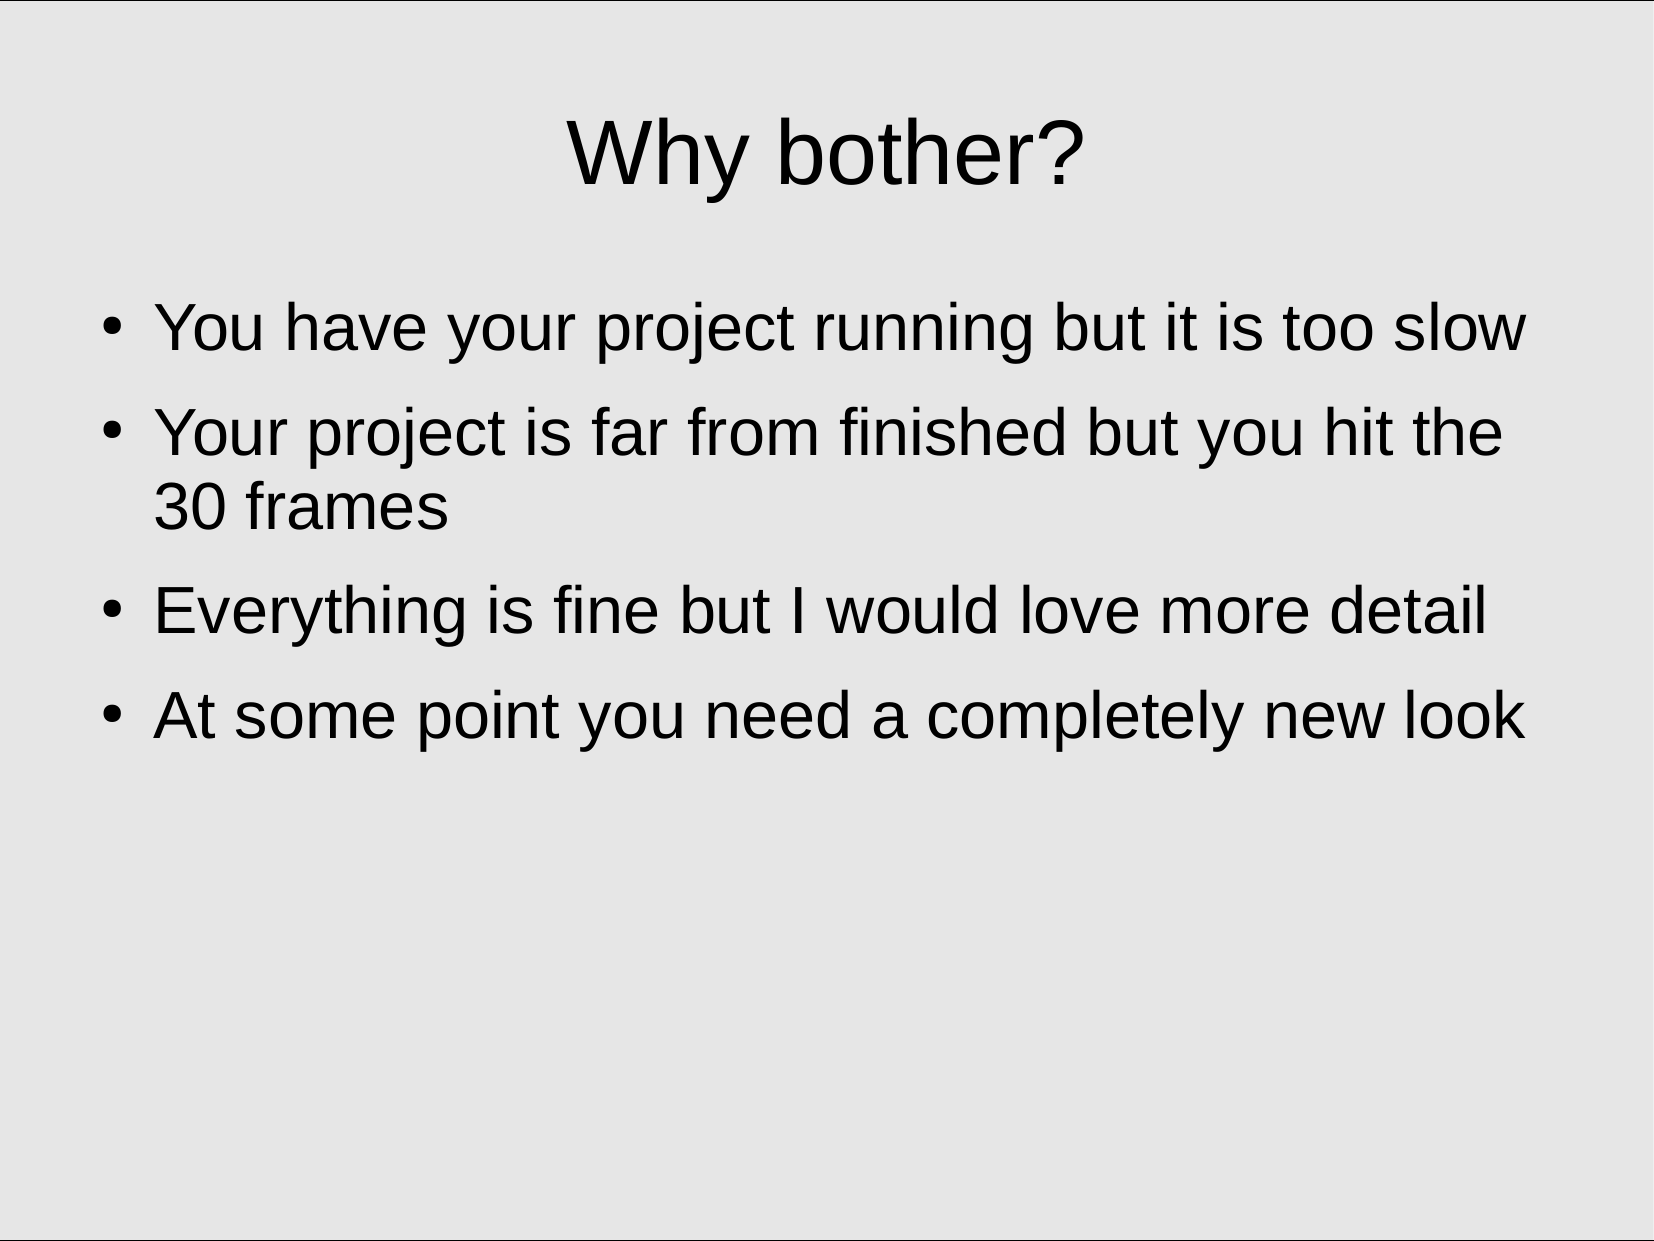

# Why bother?
You have your project running but it is too slow
Your project is far from finished but you hit the 30 frames
Everything is fine but I would love more detail
At some point you need a completely new look